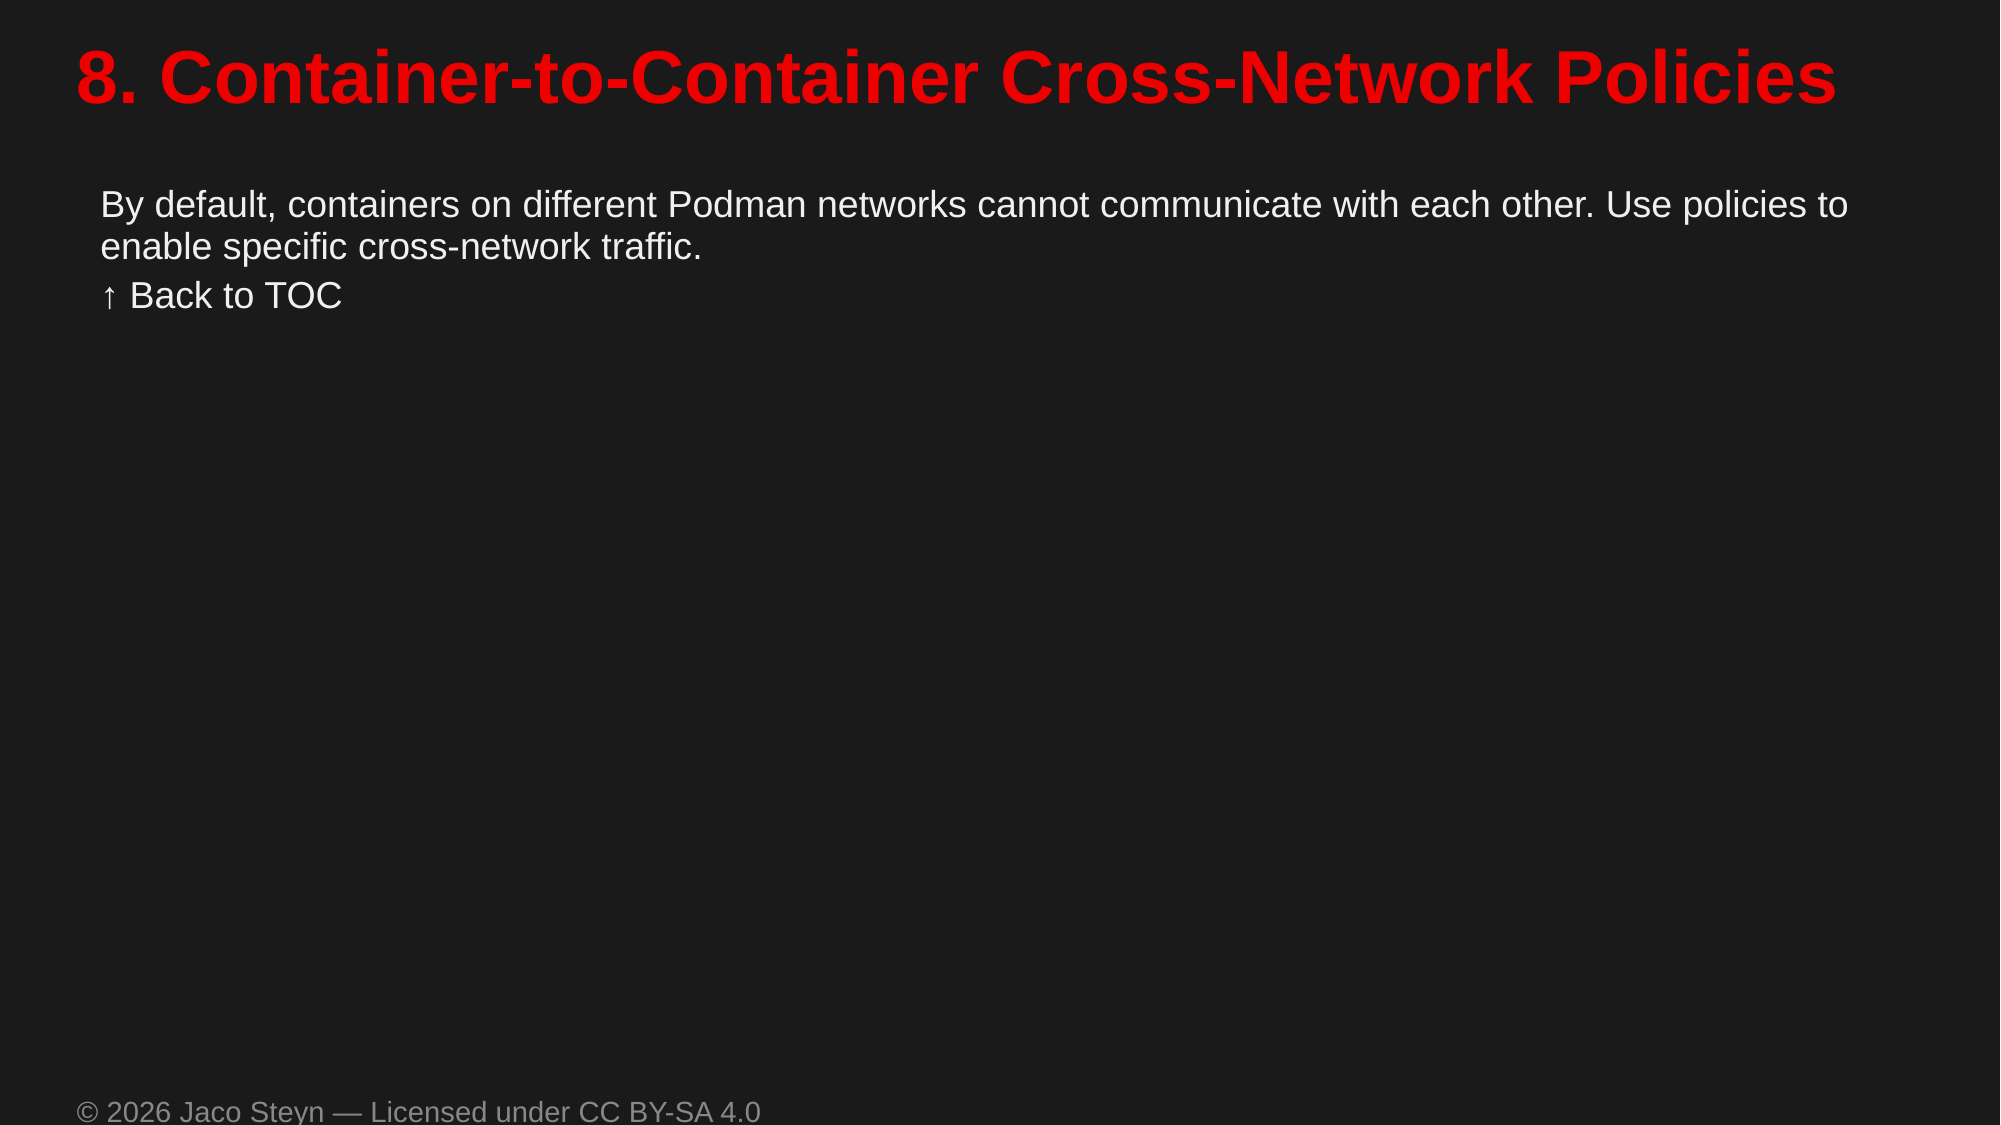

8. Container-to-Container Cross-Network Policies
By default, containers on different Podman networks cannot communicate with each other. Use policies to enable specific cross-network traffic.
↑ Back to TOC
© 2026 Jaco Steyn — Licensed under CC BY-SA 4.0